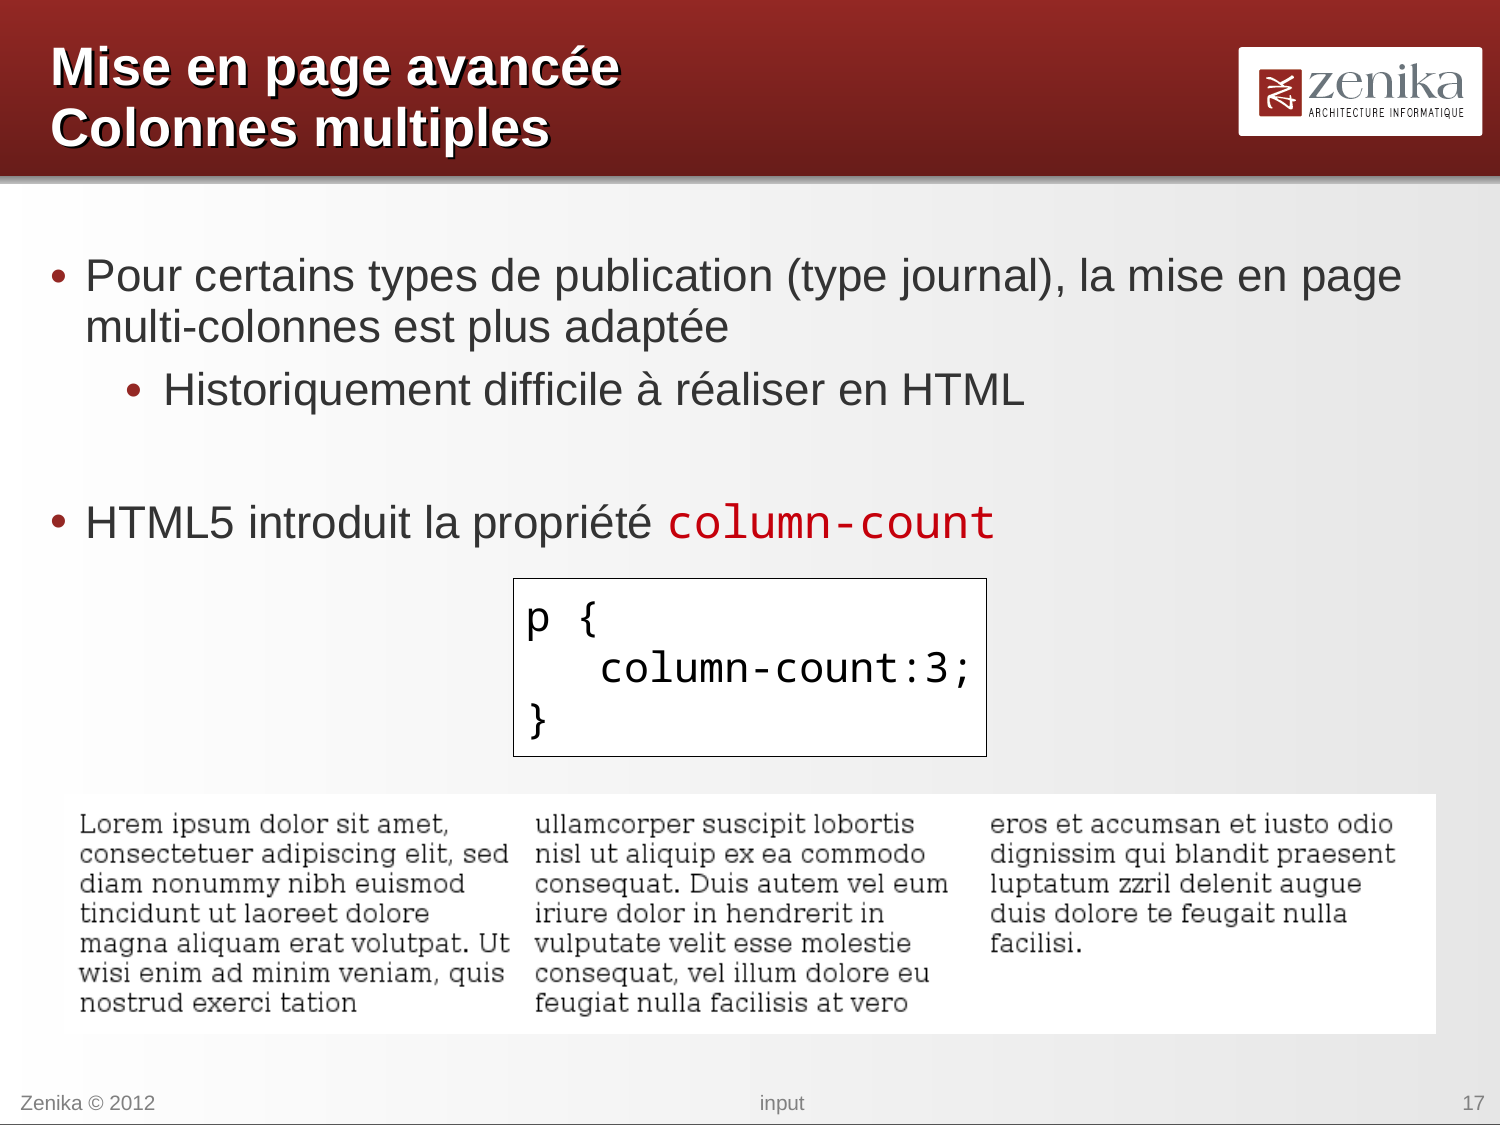

# Mise en page avancée Colonnes multiples
Pour certains types de publication (type journal), la mise en page multi-colonnes est plus adaptée
Historiquement difficile à réaliser en HTML
HTML5 introduit la propriété column-count
p {
	column-count:3;
}